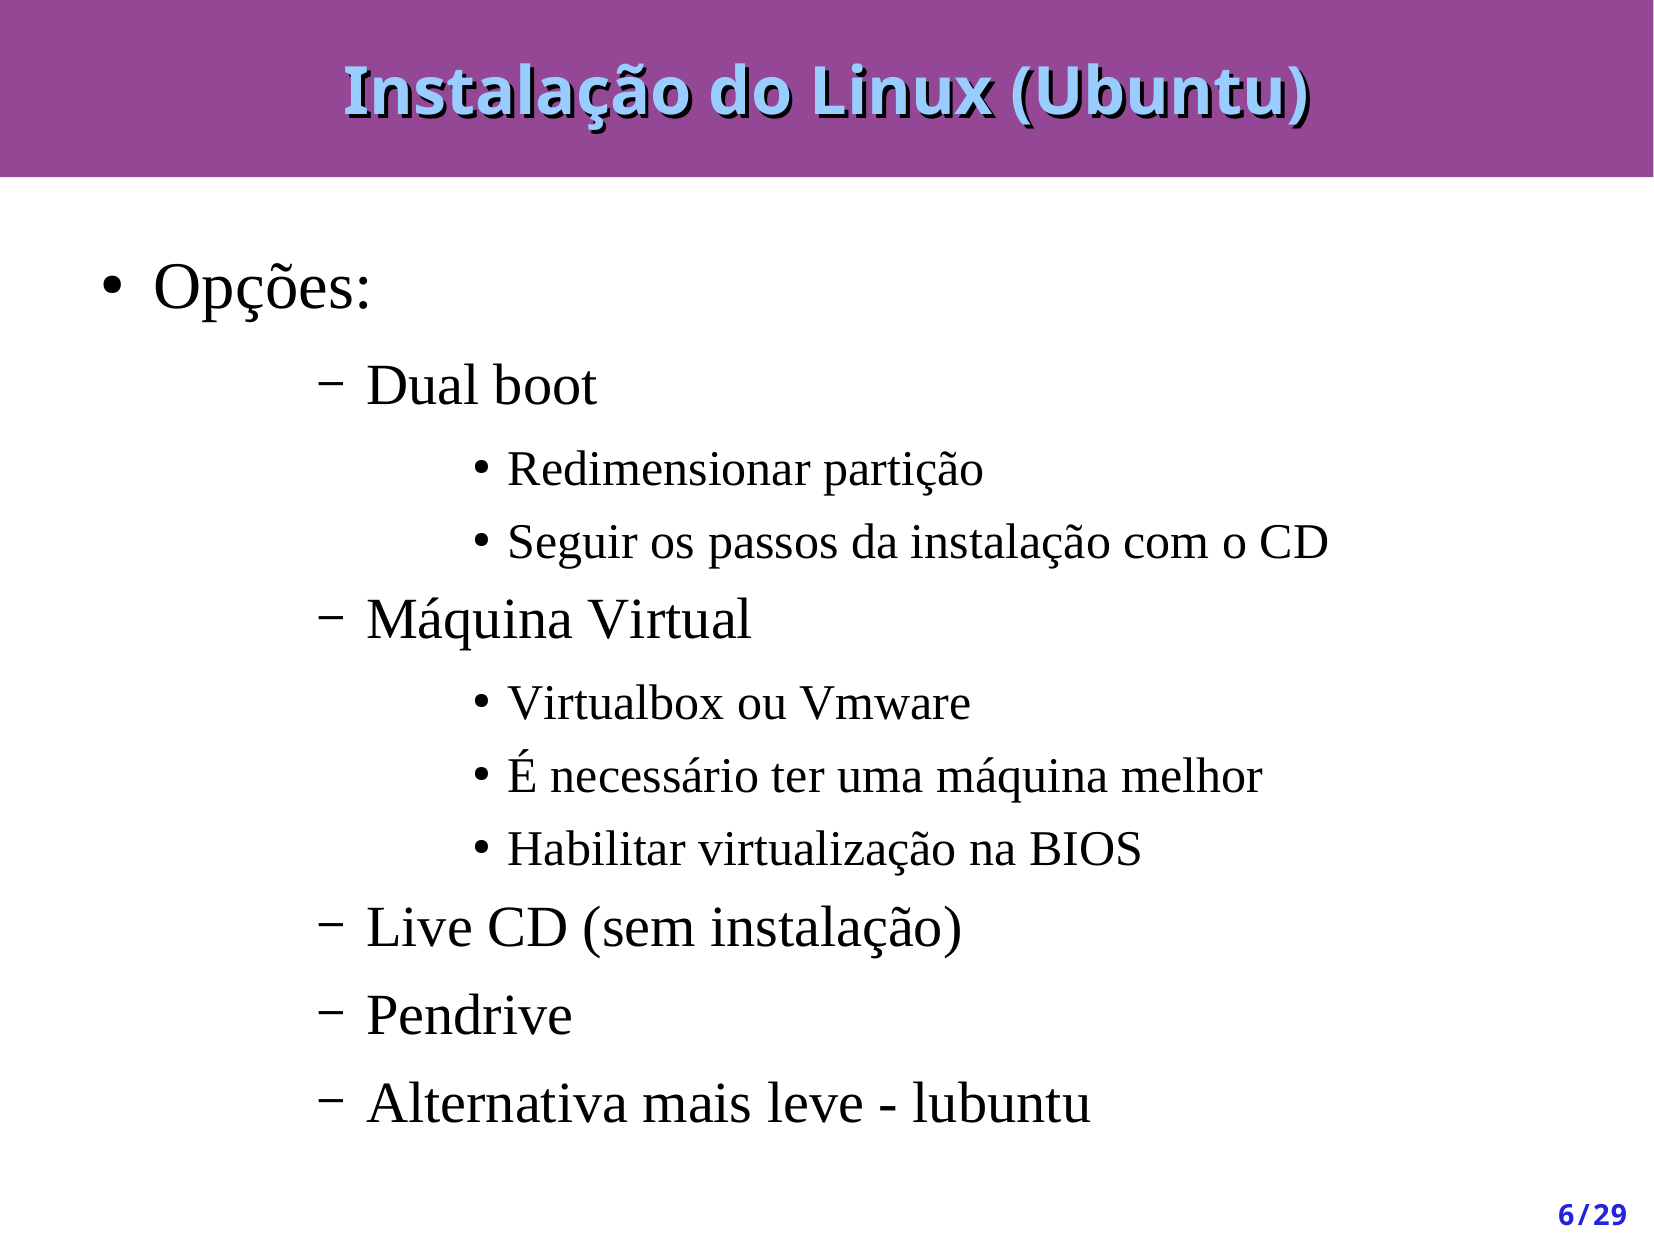

# Instalação do Linux (Ubuntu)
Opções:
Dual boot
Redimensionar partição
Seguir os passos da instalação com o CD
Máquina Virtual
Virtualbox ou Vmware
É necessário ter uma máquina melhor
Habilitar virtualização na BIOS
Live CD (sem instalação)
Pendrive
Alternativa mais leve - lubuntu
6